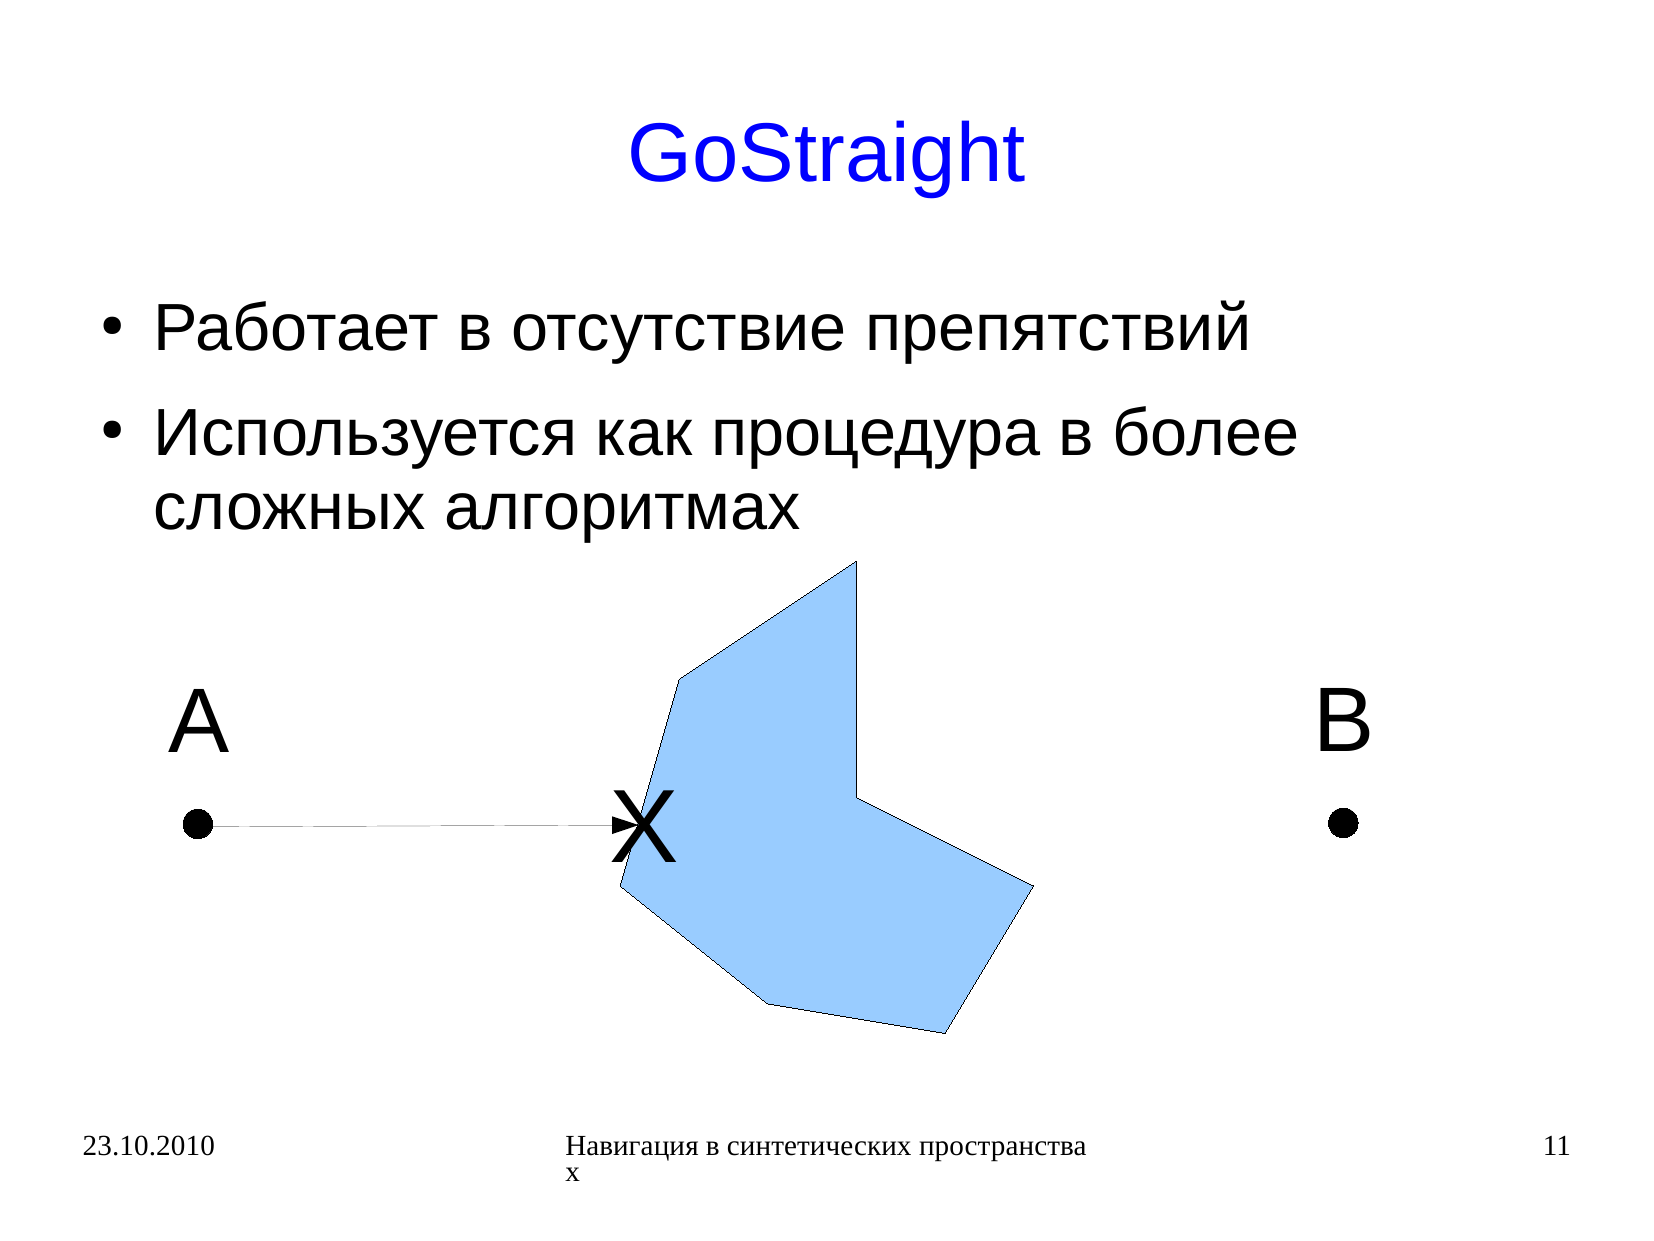

# GoStraight
Работает в отсутствие препятствий
Используется как процедура в более сложных алгоритмах
B
A
X
23.10.2010
Навигация в синтетических пространствах
11